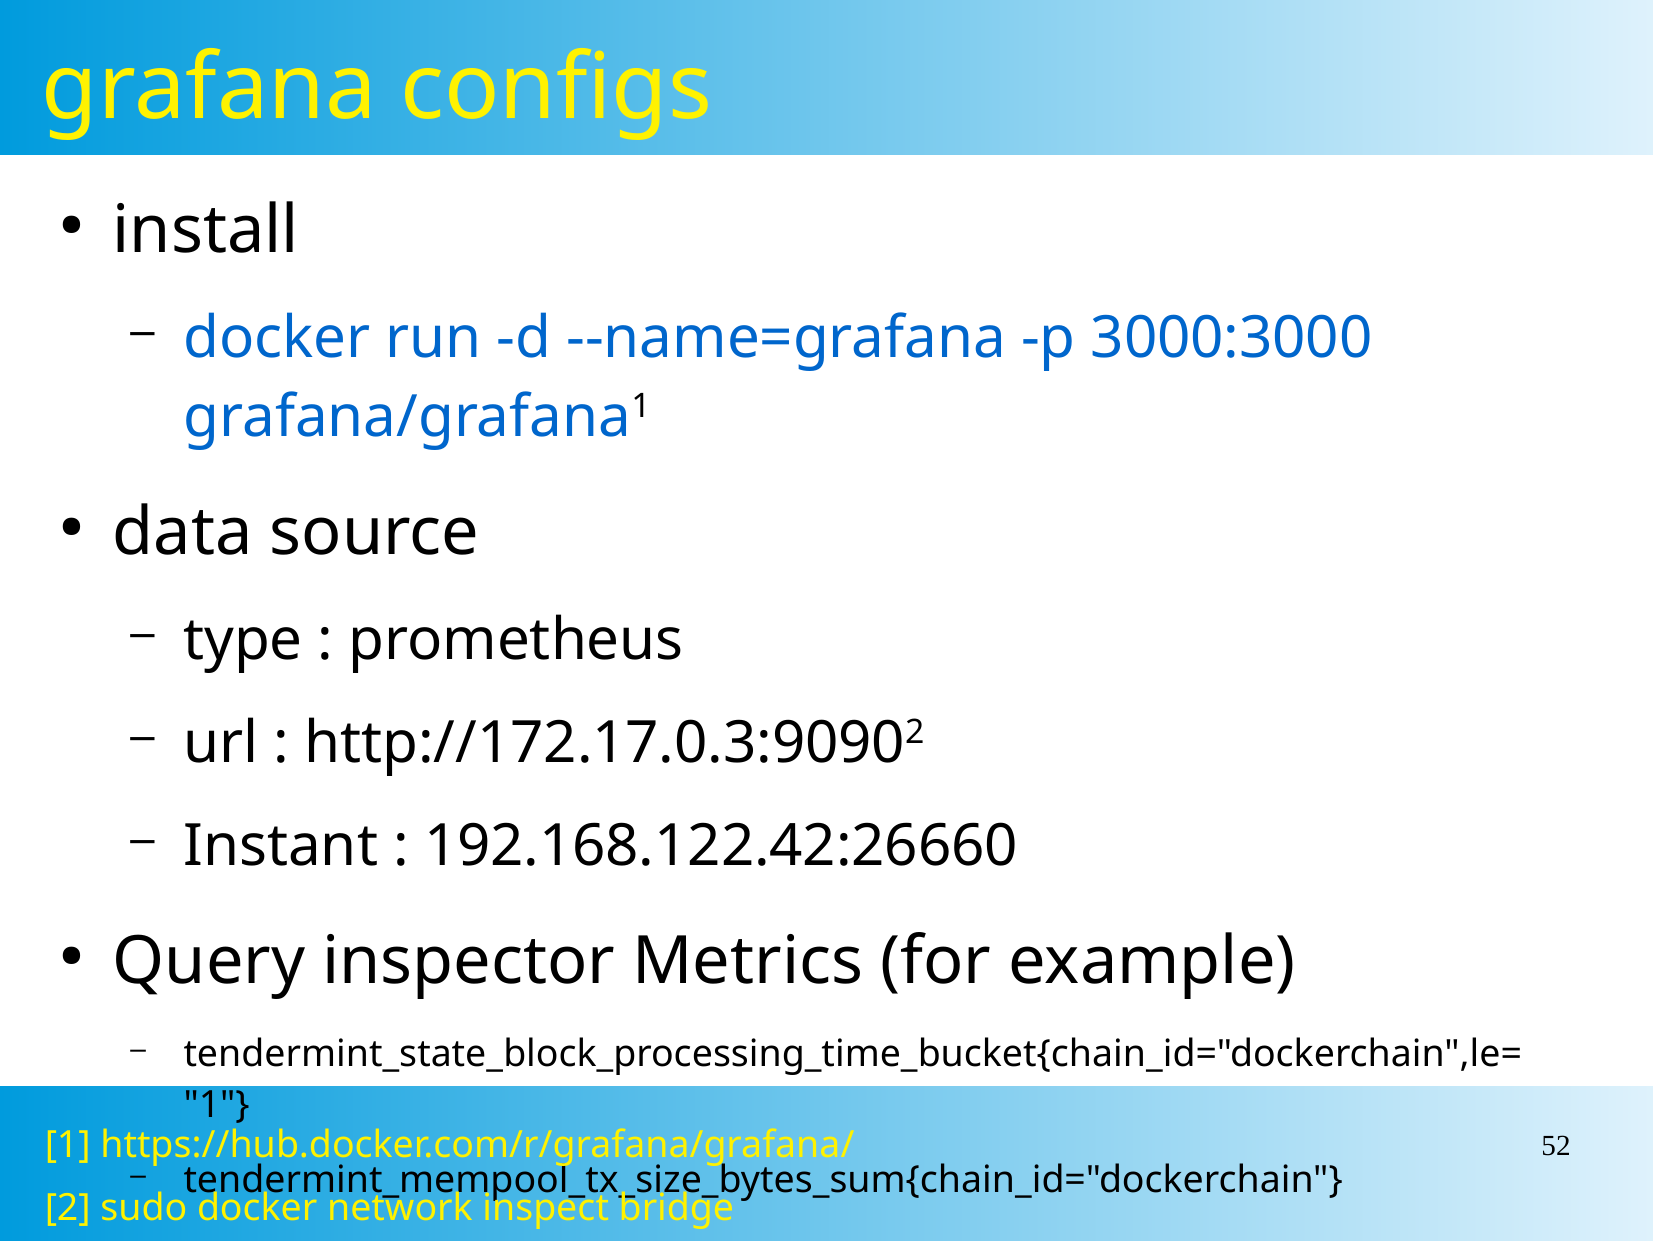

# grafana configs
install
docker run -d --name=grafana -p 3000:3000 grafana/grafana1
data source
type : prometheus
url : http://172.17.0.3:90902
Instant : 192.168.122.42:26660
Query inspector Metrics (for example)
tendermint_state_block_processing_time_bucket{chain_id="dockerchain",le="1"}
tendermint_mempool_tx_size_bytes_sum{chain_id="dockerchain"}
...
[1] https://hub.docker.com/r/grafana/grafana/
52
[2] sudo docker network inspect bridge